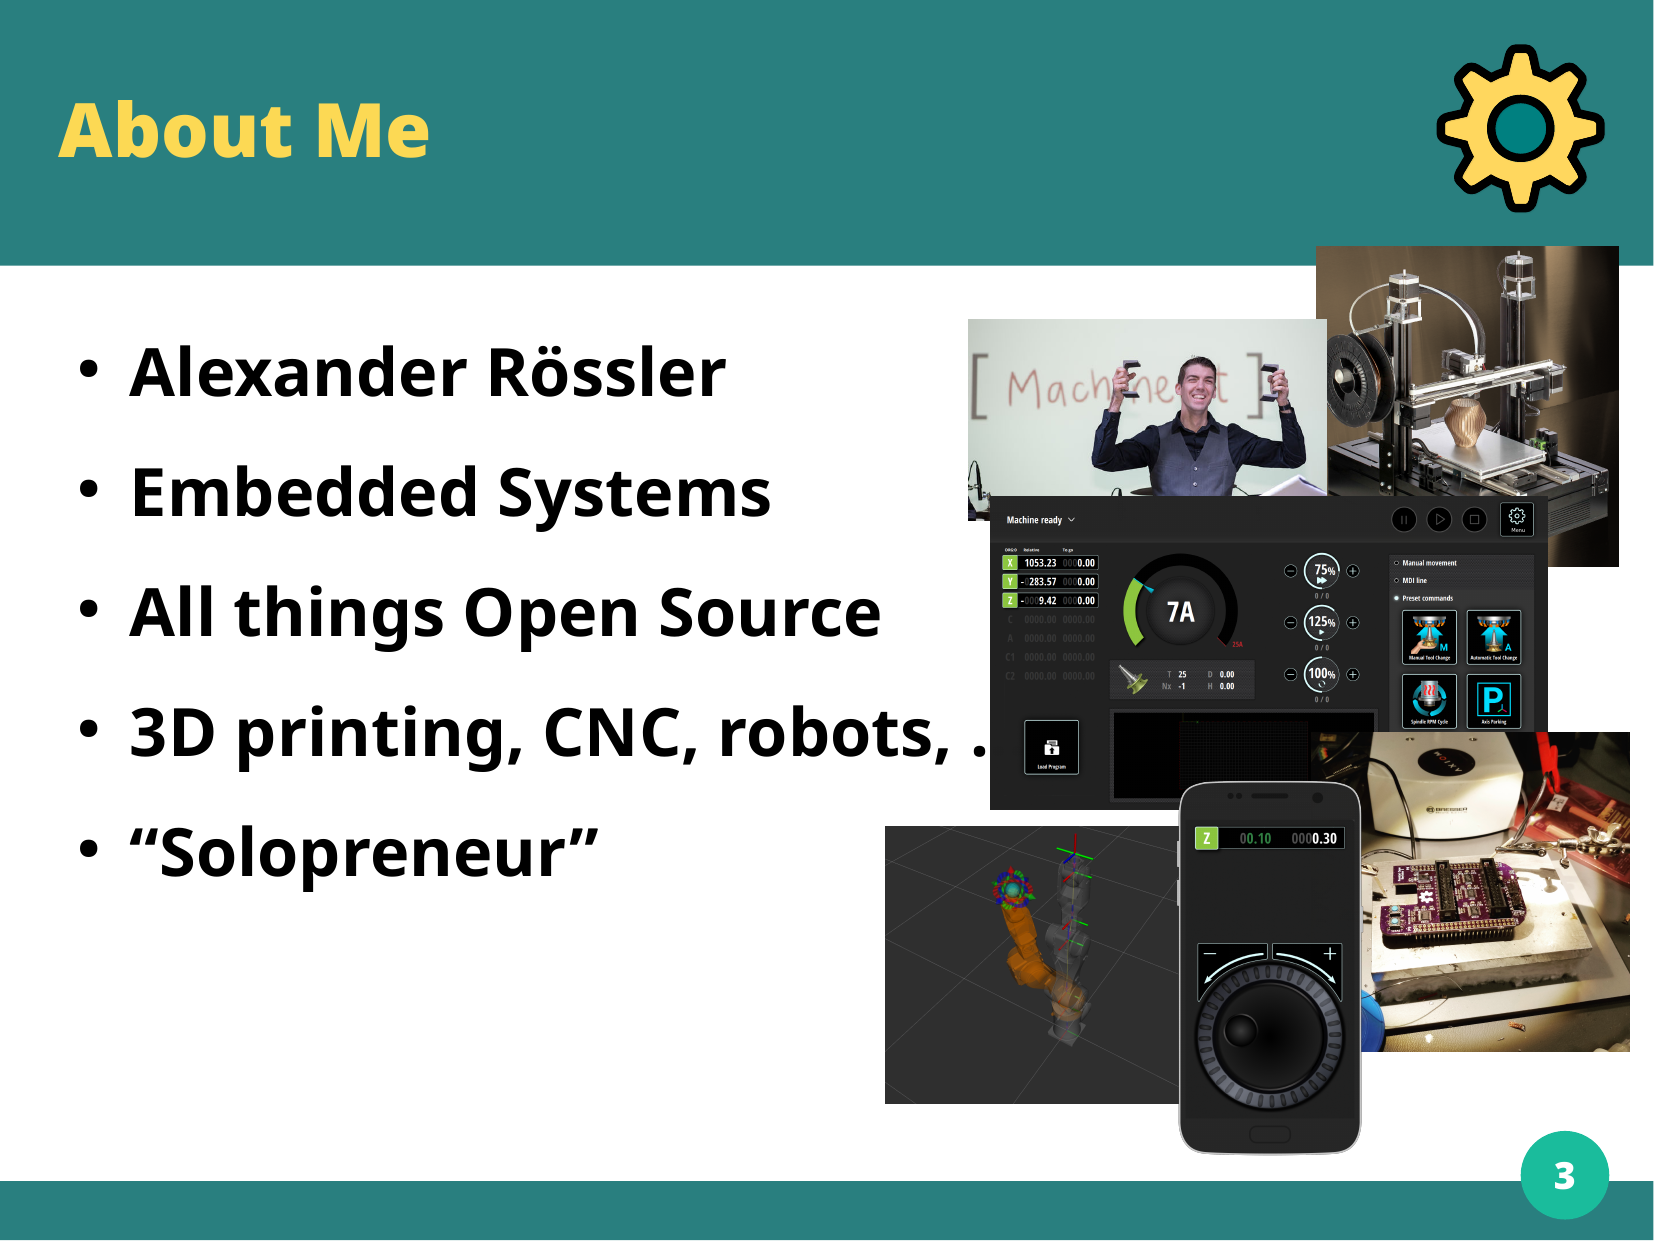

# About Me
Alexander Rössler
Embedded Systems
All things Open Source
3D printing, CNC, robots, …
“Solopreneur”
3